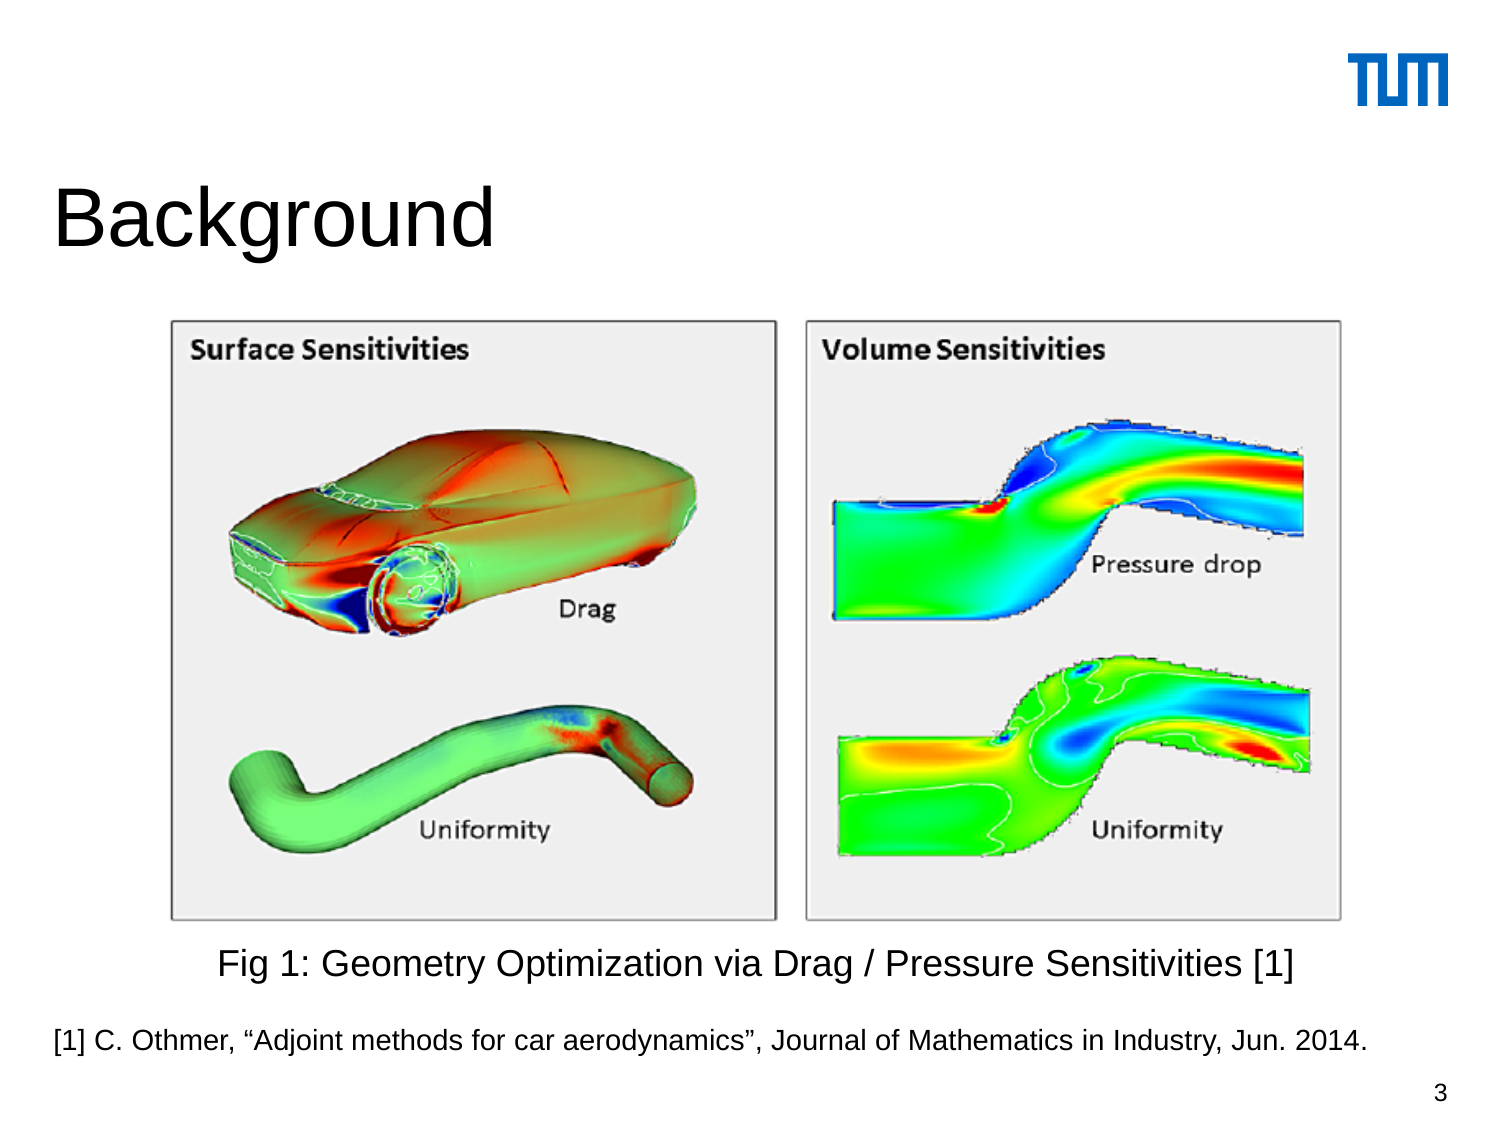

# Background
Fig 1: Geometry Optimization via Drag / Pressure Sensitivities [1]
[1] C. Othmer, “Adjoint methods for car aerodynamics”, Journal of Mathematics in Industry, Jun. 2014.